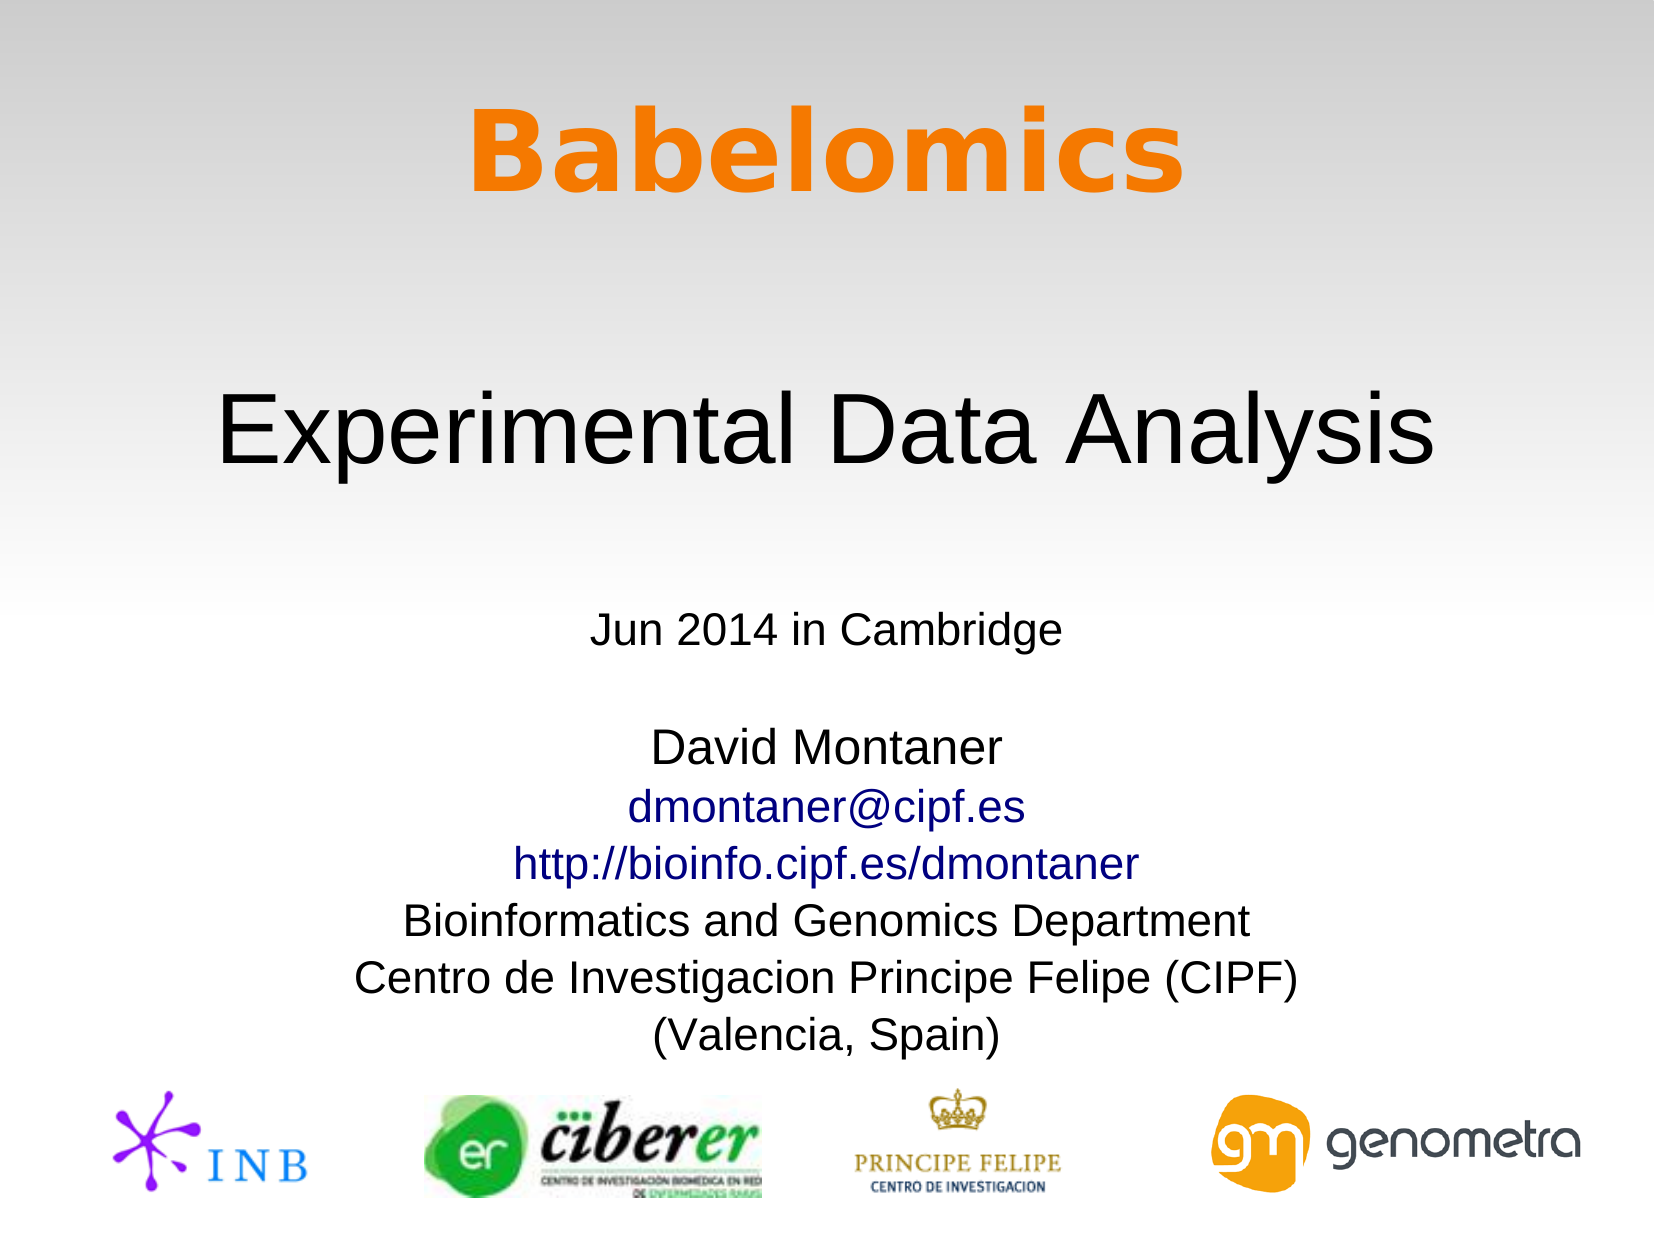

# Babelomics
Experimental Data Analysis
Jun 2014 in Cambridge
David Montaner
dmontaner@cipf.es
http://bioinfo.cipf.es/dmontaner
Bioinformatics and Genomics Department
Centro de Investigacion Principe Felipe (CIPF)‏
(Valencia, Spain)‏